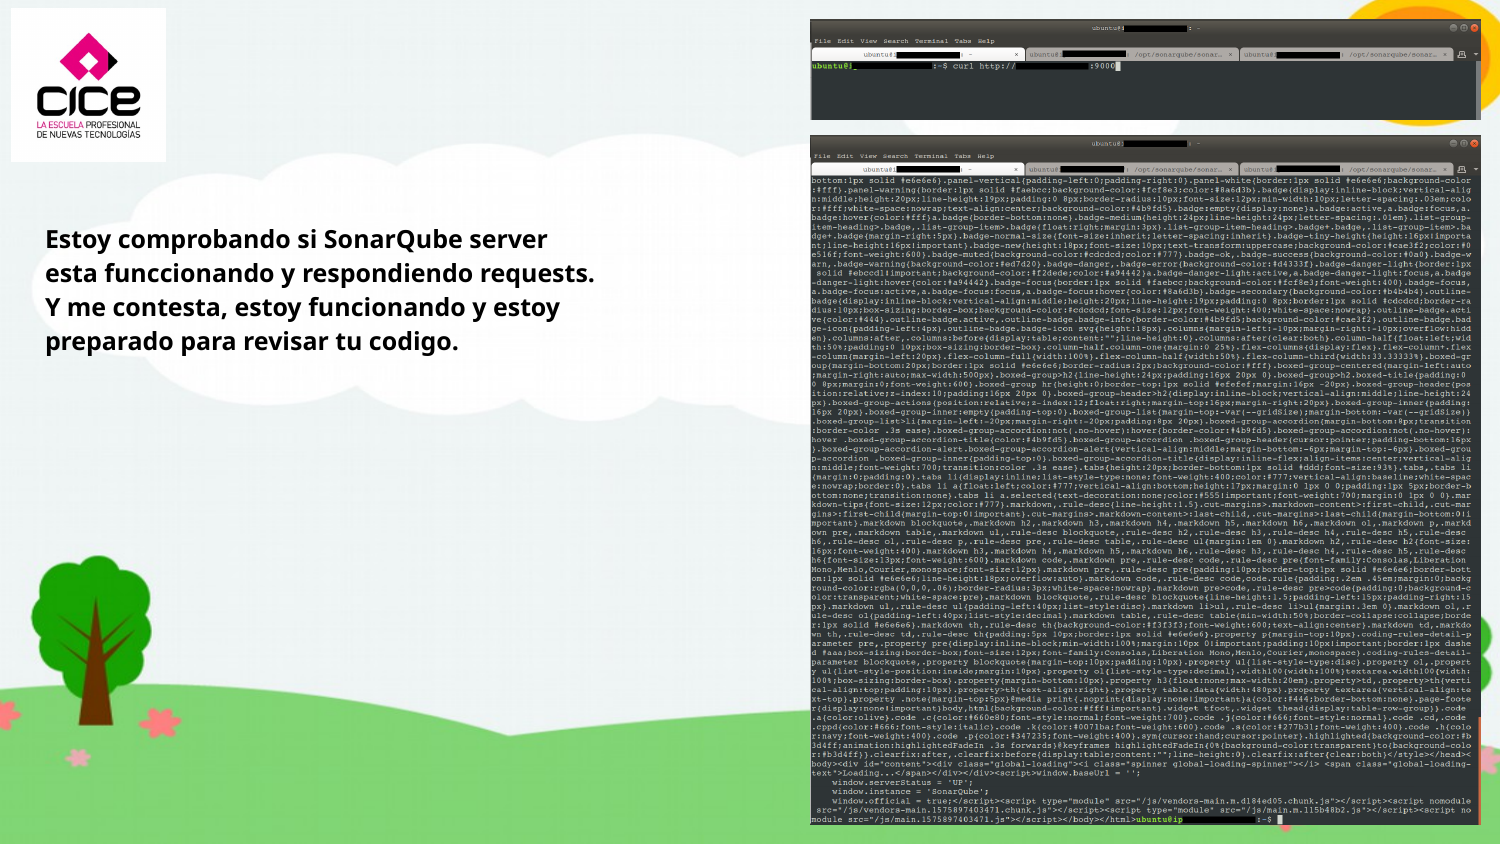

# Estoy comprobando si SonarQube server esta funccionando y respondiendo requests. Y me contesta, estoy funcionando y estoy preparado para revisar tu codigo.